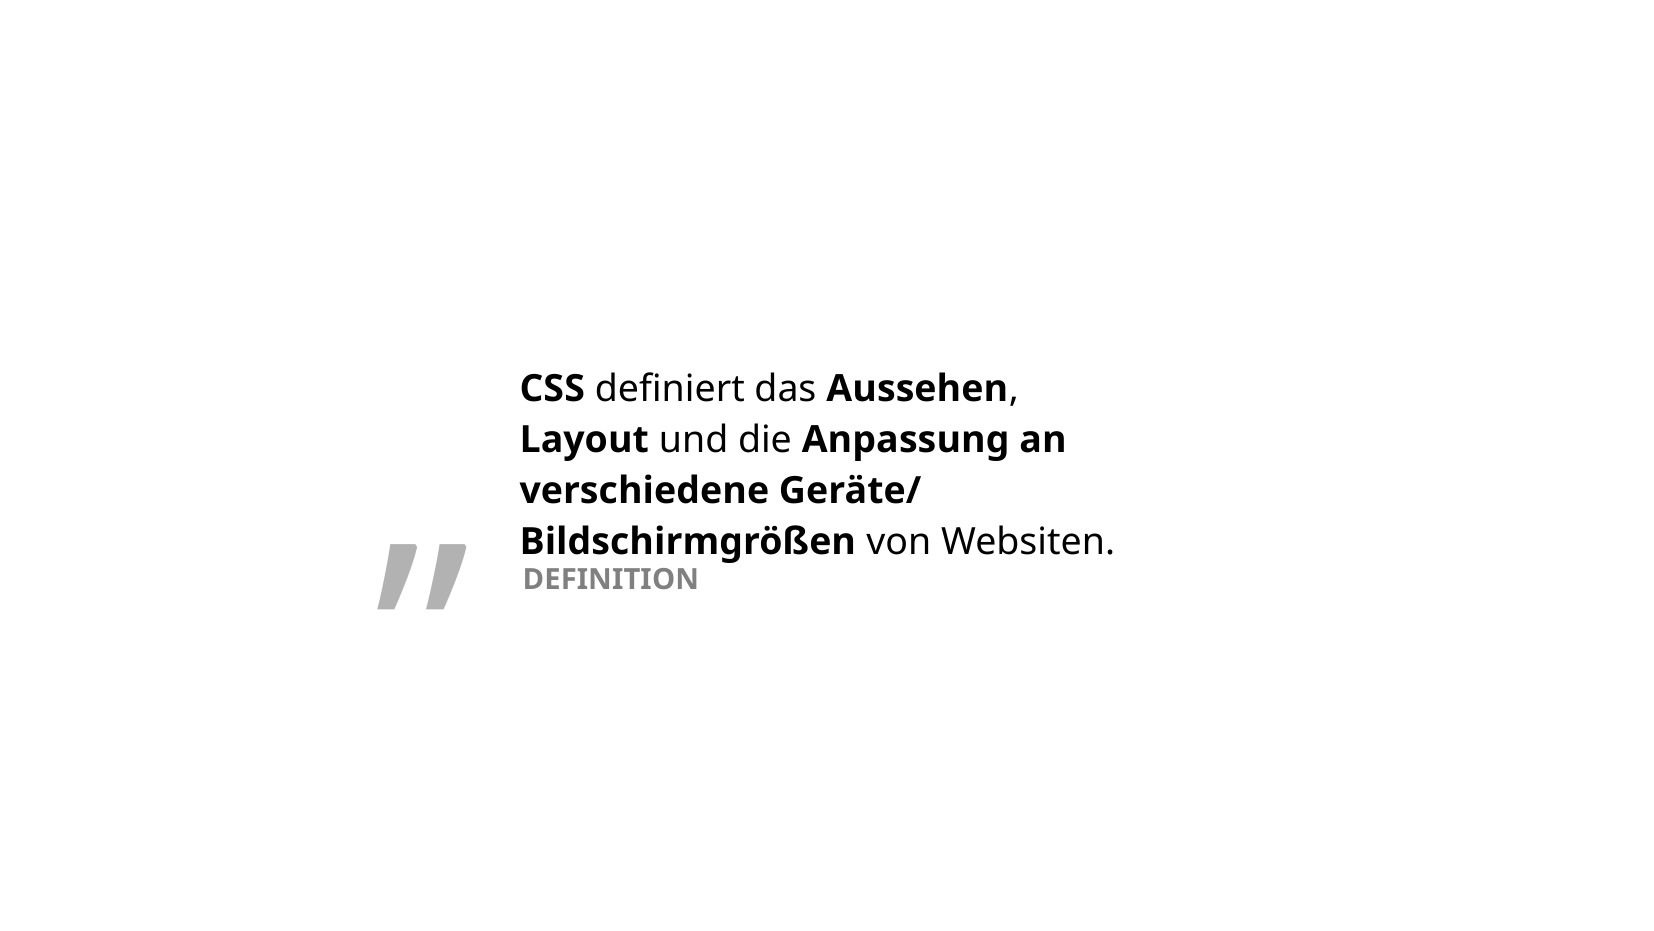

„
# CSS definiert das Aussehen, Layout und die Anpassung an verschiedene Geräte/ Bildschirmgrößen von Websiten.
DEFINITION